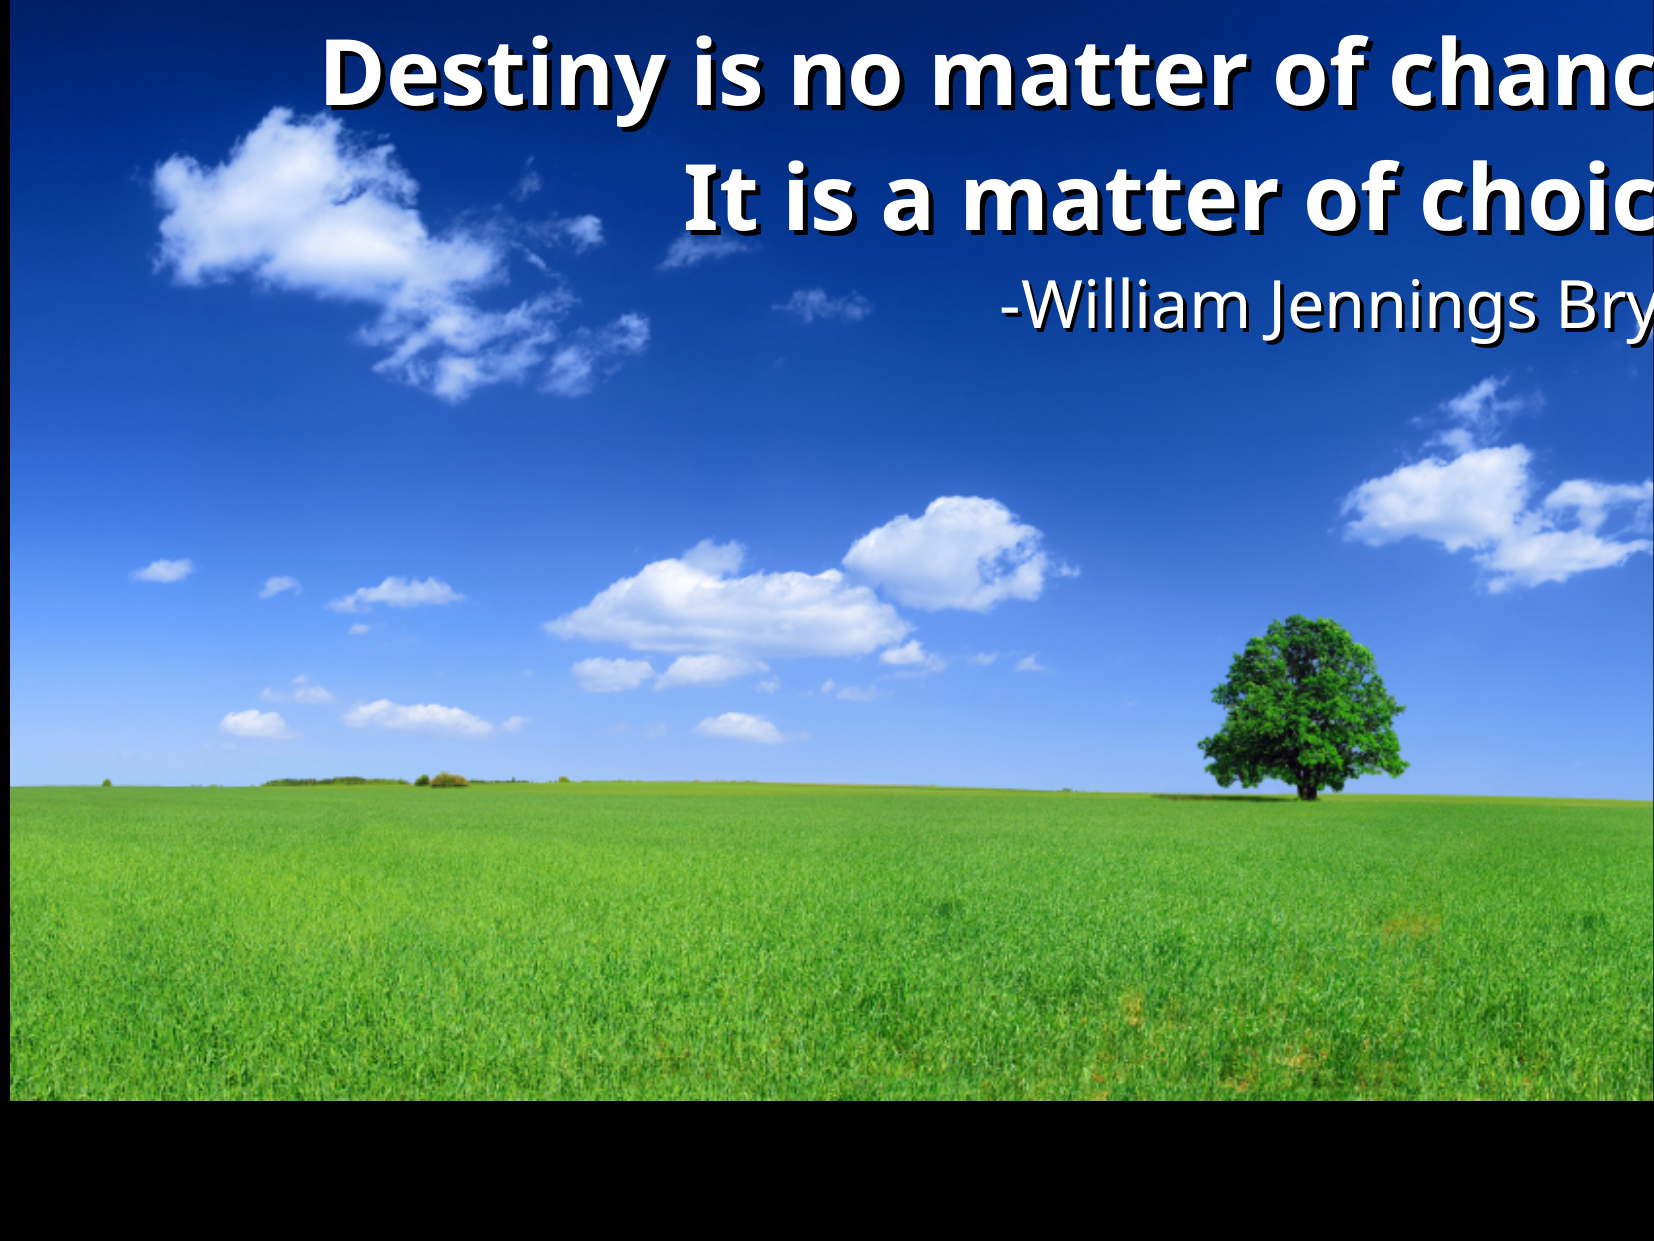

Destiny is no matter of chance.
It is a matter of choice.
-William Jennings Bryan